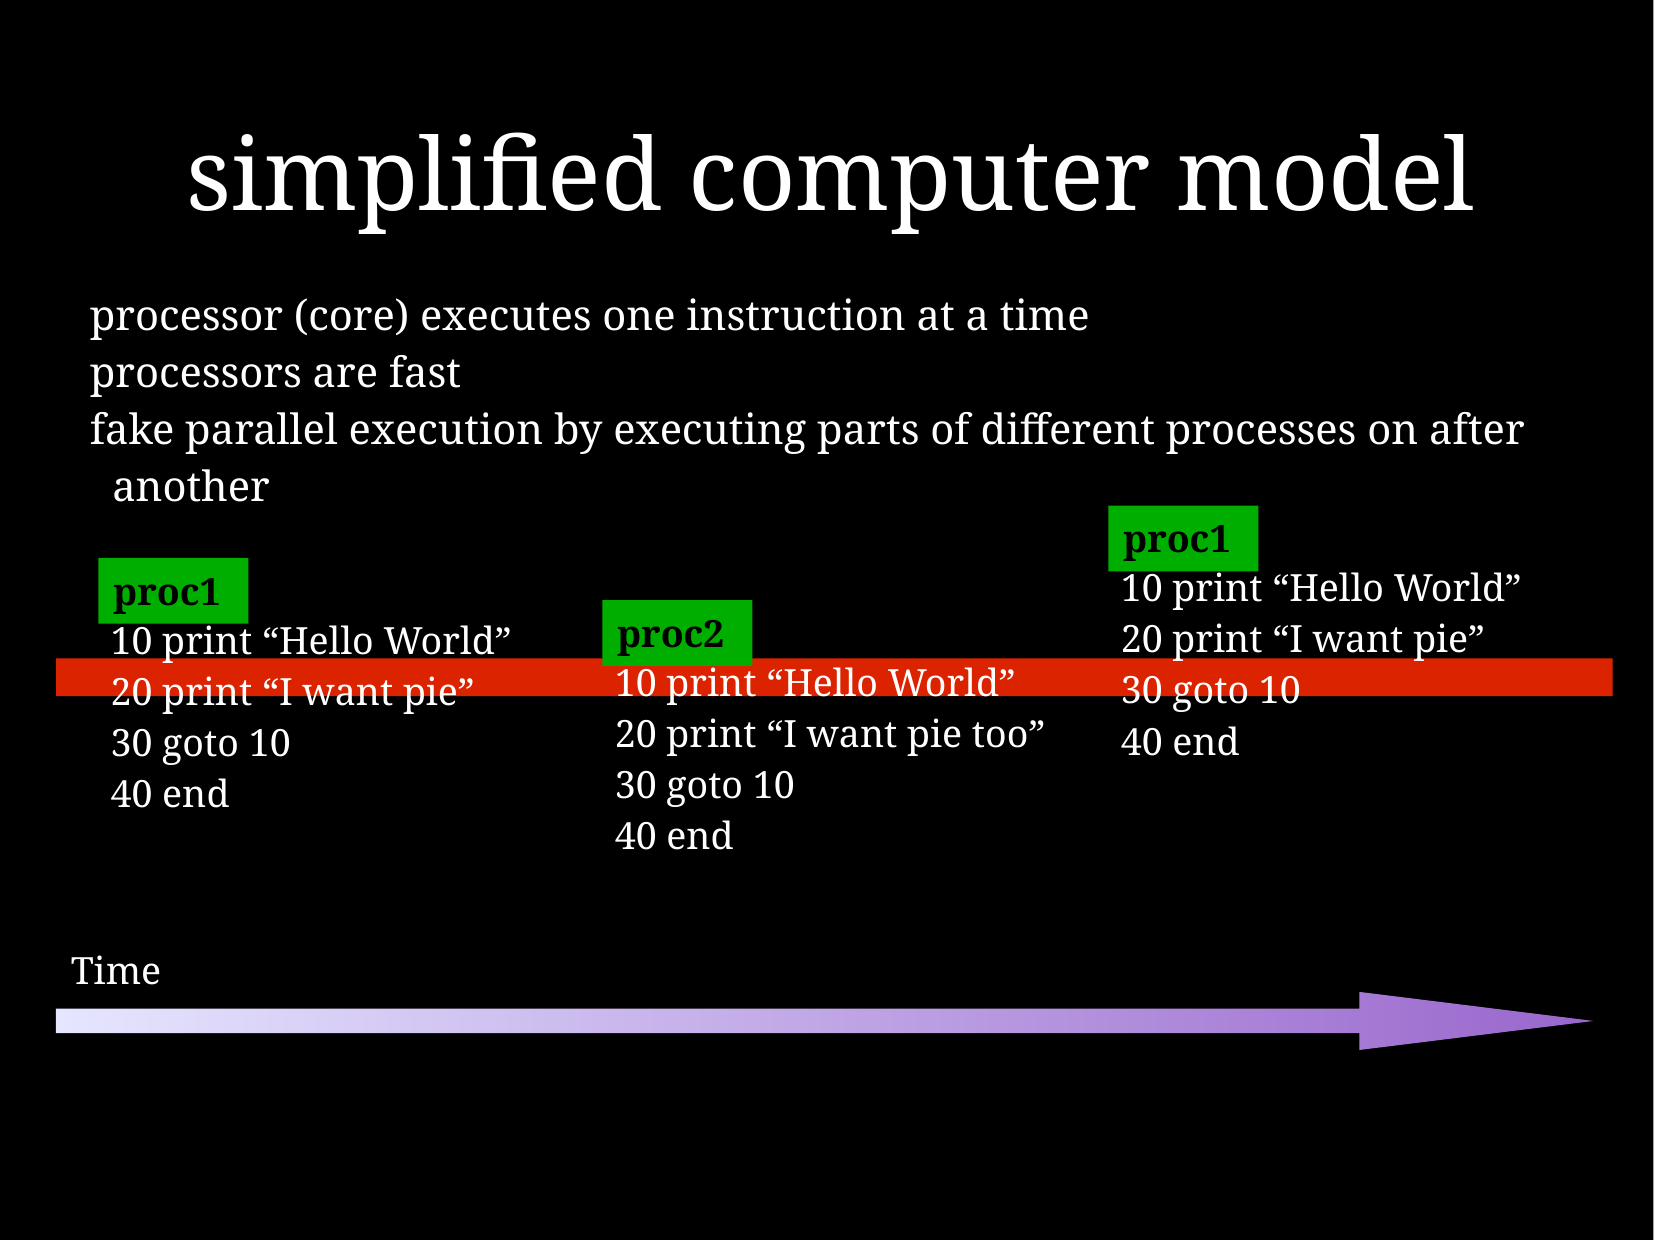

# simplified computer model
processor (core) executes one instruction at a time
processors are fast
fake parallel execution by executing parts of different processes on after another
proc1
10 print “Hello World”
20 print “I want pie”
30 goto 10
40 end
proc1
10 print “Hello World”
20 print “I want pie”
30 goto 10
40 end
proc2
10 print “Hello World”
20 print “I want pie too”
30 goto 10
40 end
Time